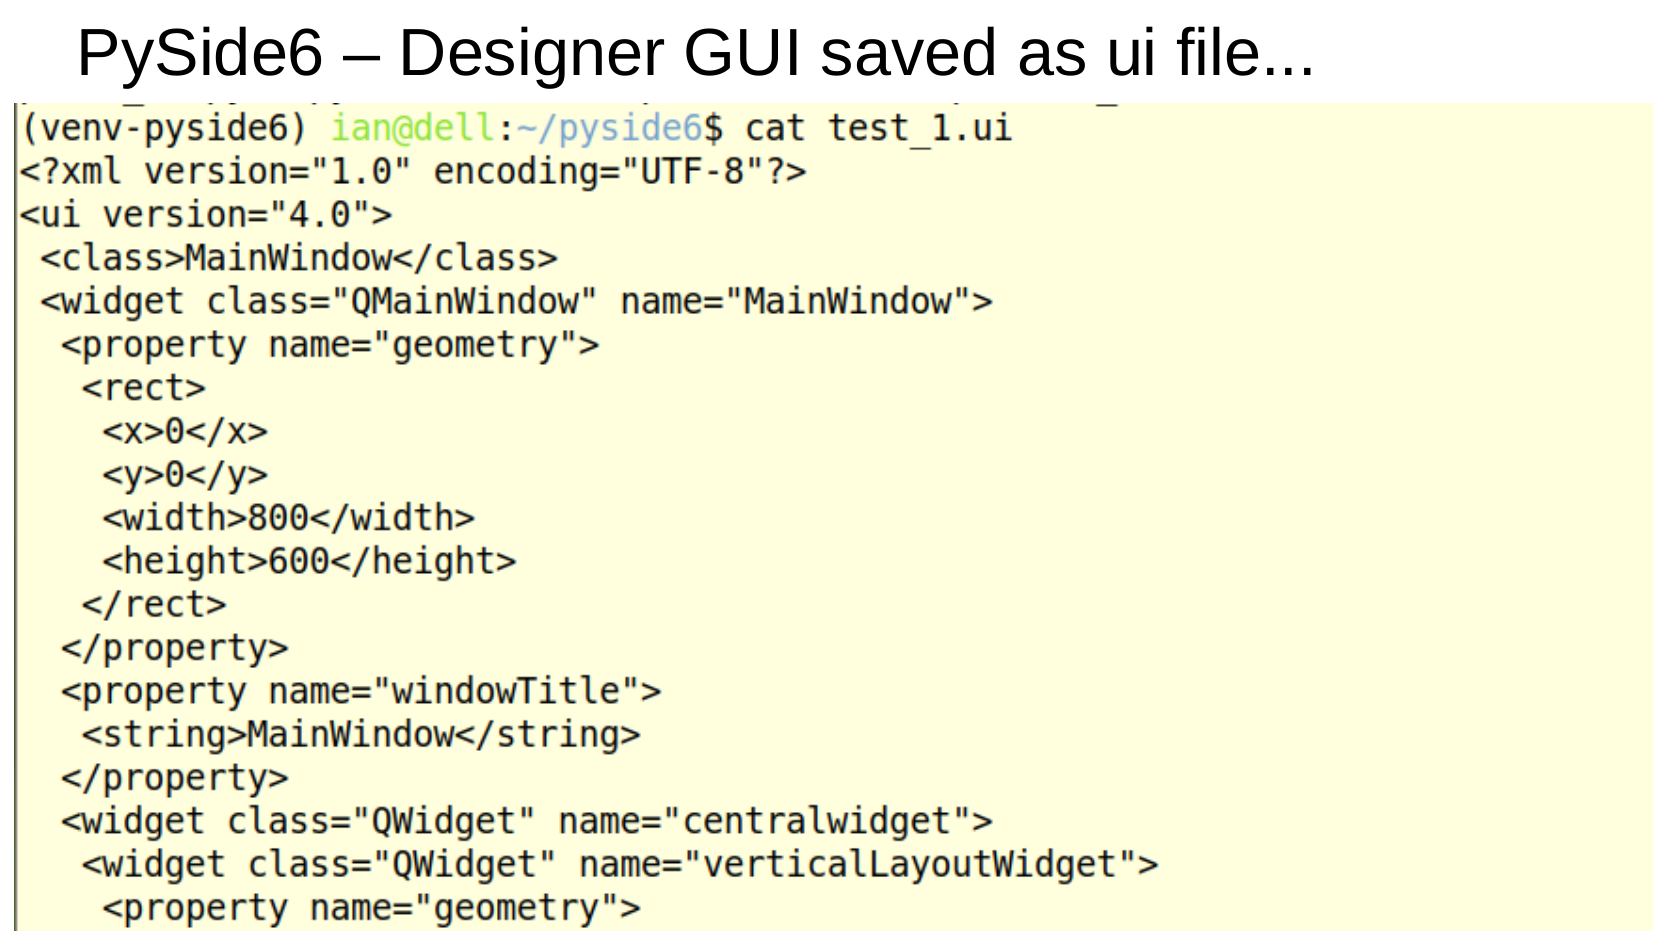

# PySide6 – Designer GUI saved as ui file...